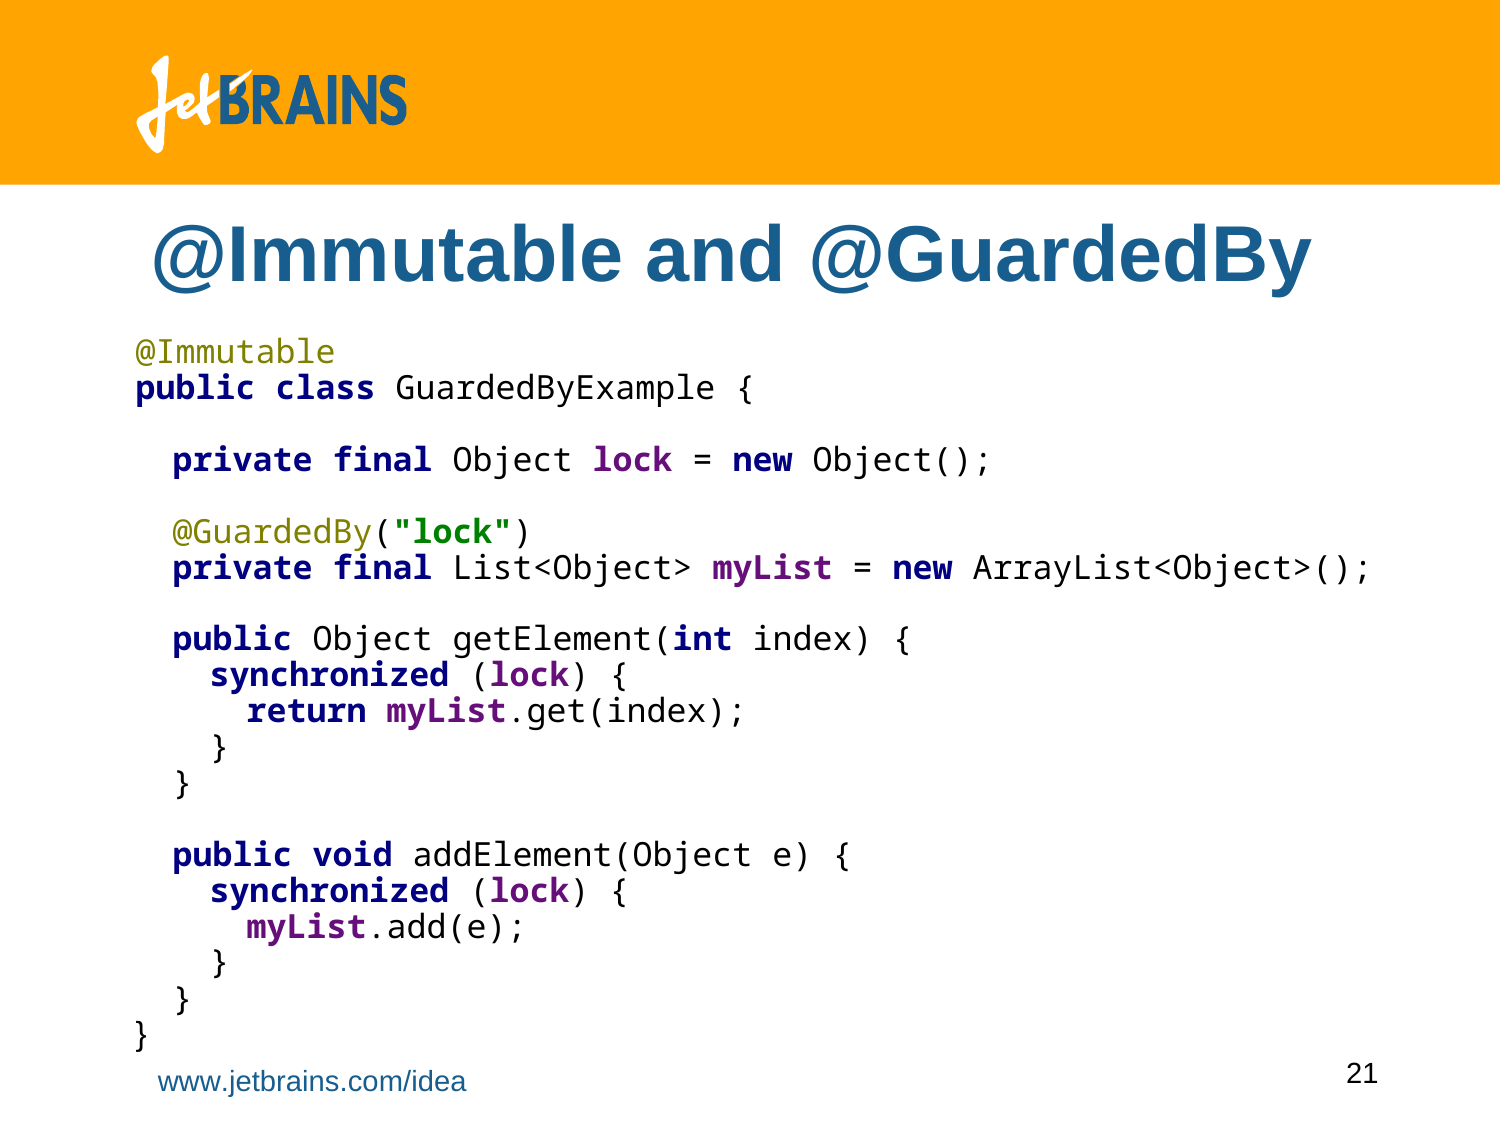

# @Immutable and @GuardedBy
@Immutable
public class GuardedByExample {
 private final Object lock = new Object();
 @GuardedBy("lock")
 private final List<Object> myList = new ArrayList<Object>();
 public Object getElement(int index) {
 synchronized (lock) {
 return myList.get(index);
 }
 }
 public void addElement(Object e) {
 synchronized (lock) {
 myList.add(e);
 }
 }
}